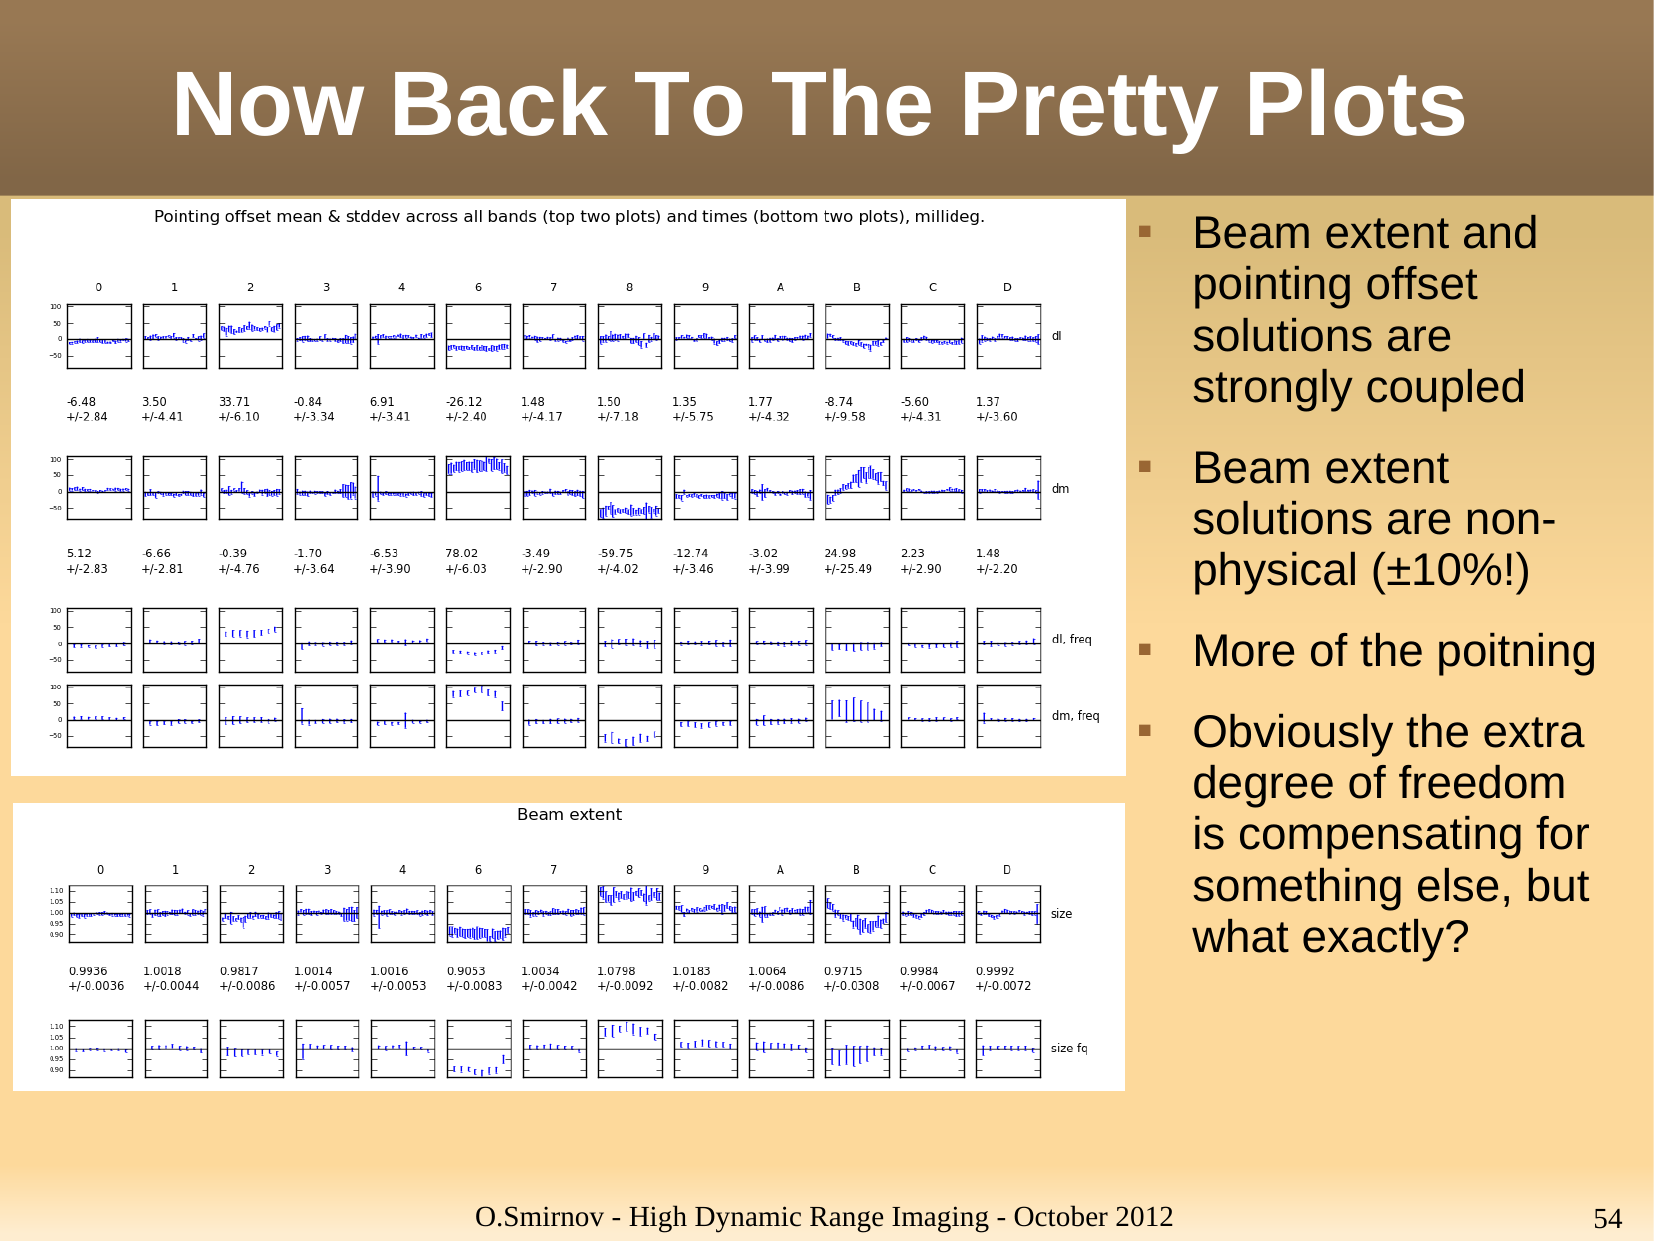

# Now Back To The Pretty Plots
Beam extent and pointing offset solutions are strongly coupled
Beam extent solutions are non-physical (±10%!)
More of the poitning
Obviously the extra degree of freedom is compensating for something else, but what exactly?
O.Smirnov - High Dynamic Range Imaging - October 2012
54